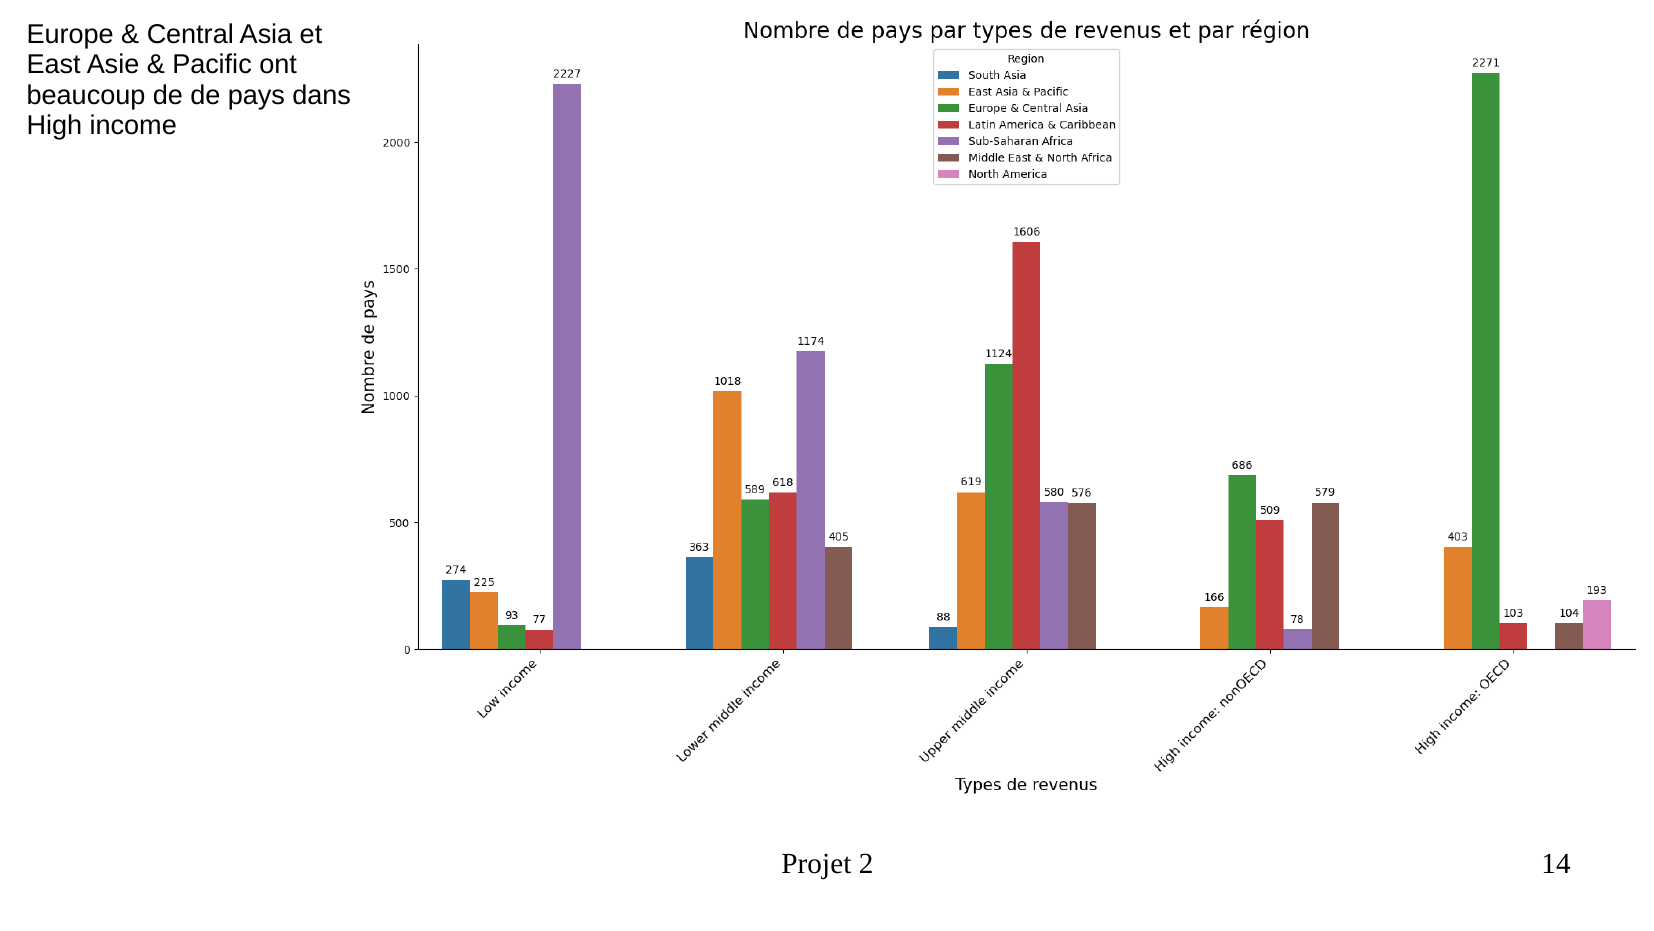

Europe & Central Asia et East Asie & Pacific ont beaucoup de de pays dans High income
Projet 2
14